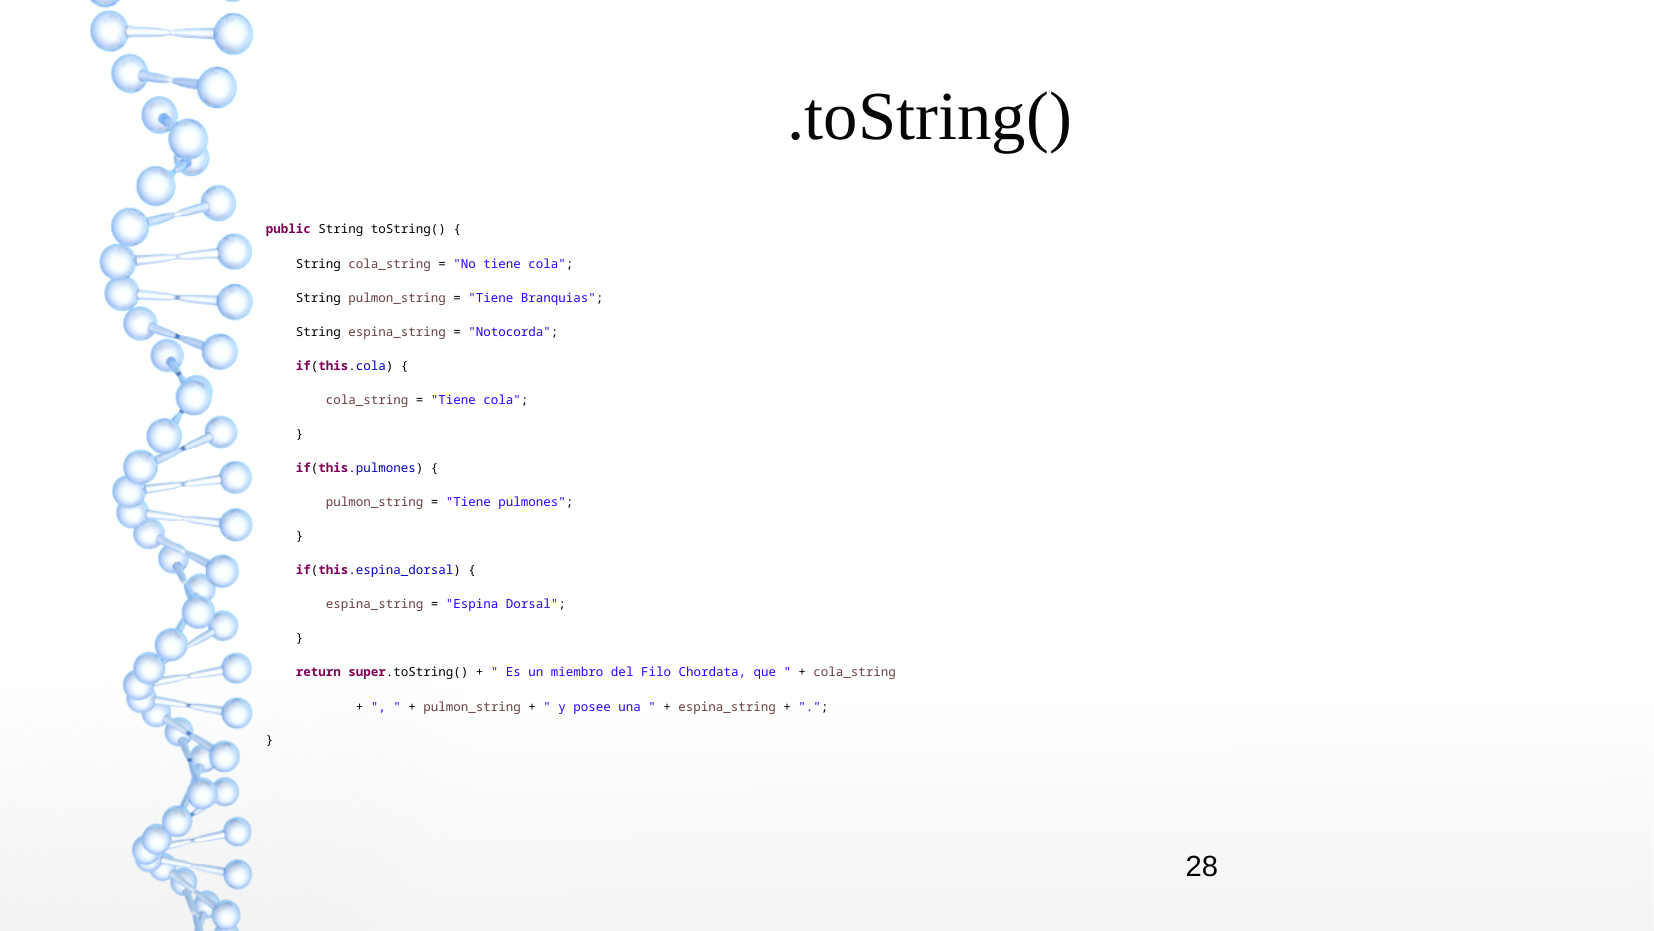

# .toString()
public String toString() {
 String cola_string = "No tiene cola";
 String pulmon_string = "Tiene Branquias";
 String espina_string = "Notocorda";
 if(this.cola) {
 cola_string = "Tiene cola";
 }
 if(this.pulmones) {
 pulmon_string = "Tiene pulmones";
 }
 if(this.espina_dorsal) {
 espina_string = "Espina Dorsal";
 }
 return super.toString() + " Es un miembro del Filo Chordata, que " + cola_string
 + ", " + pulmon_string + " y posee una " + espina_string + ".";
}
27